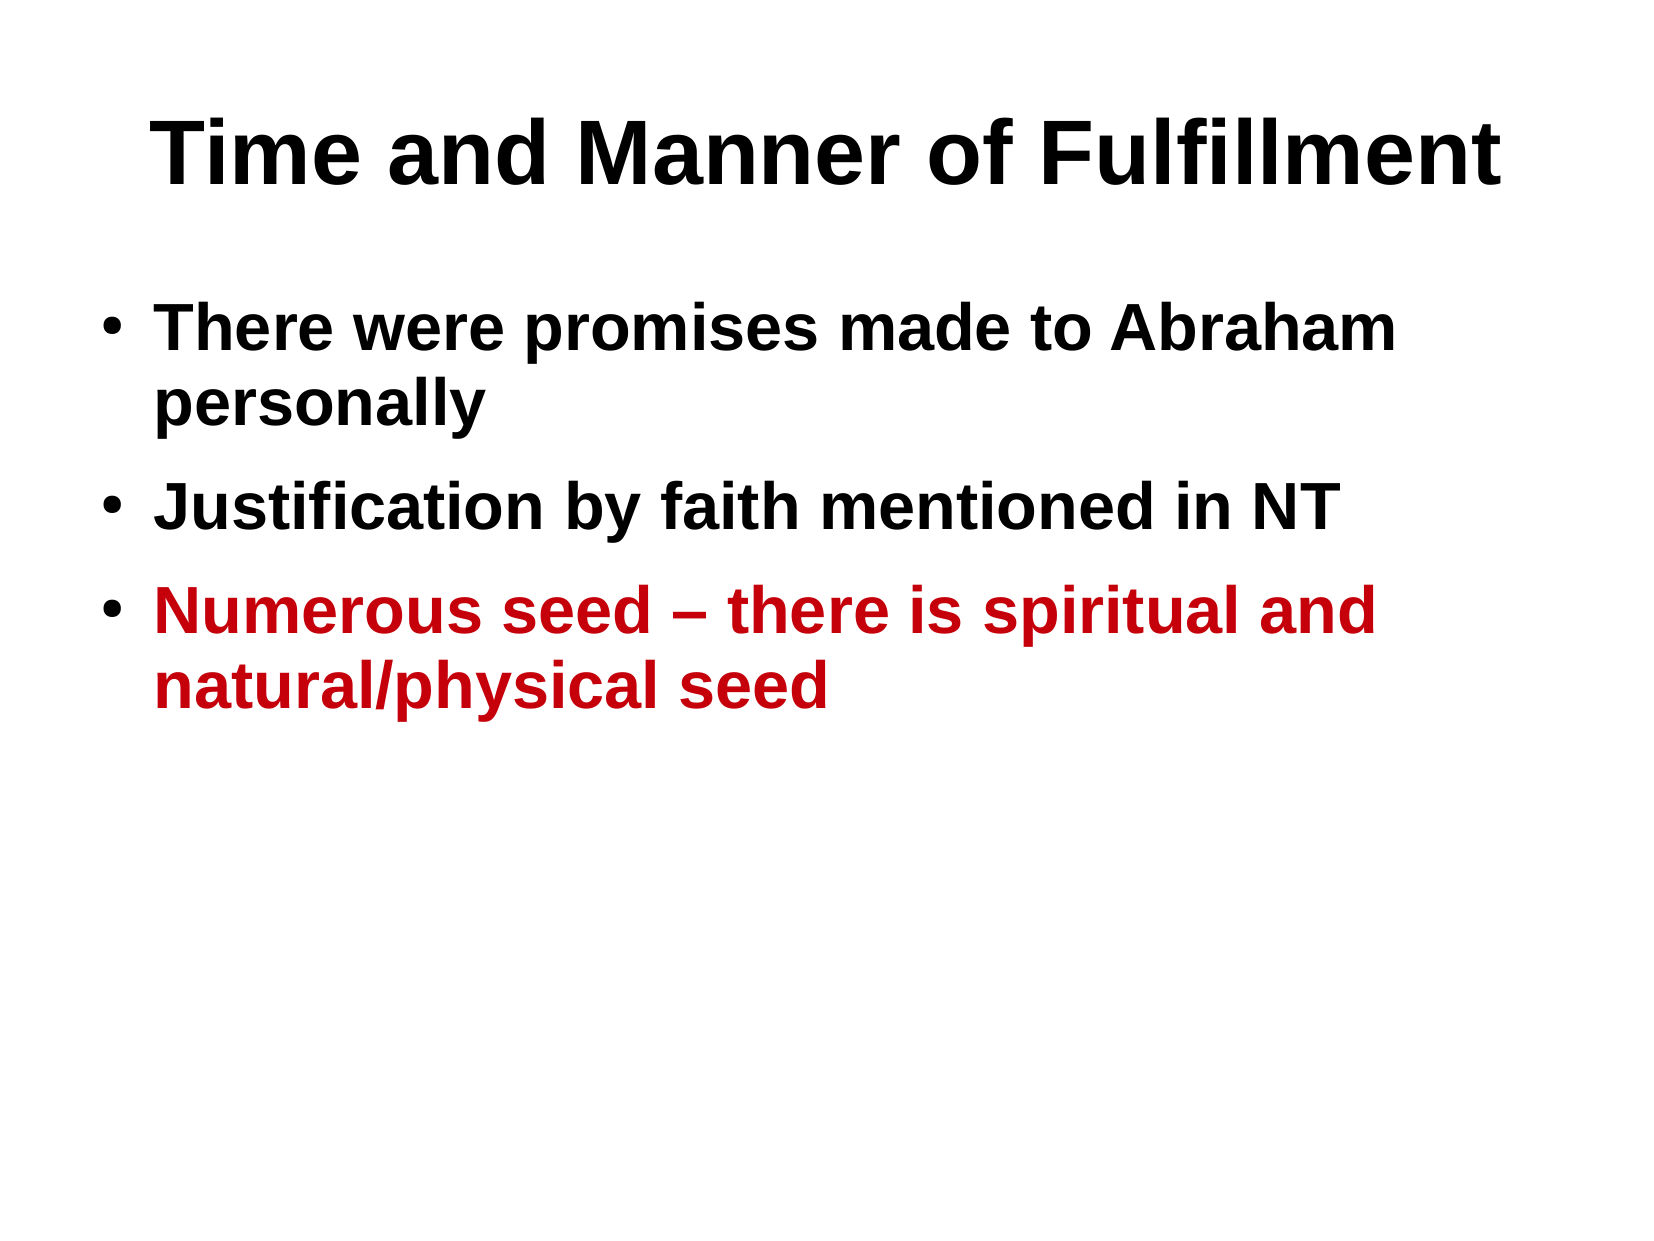

# Time and Manner of Fulfillment
There were promises made to Abraham personally
Justification by faith mentioned in NT
Numerous seed – there is spiritual and natural/physical seed